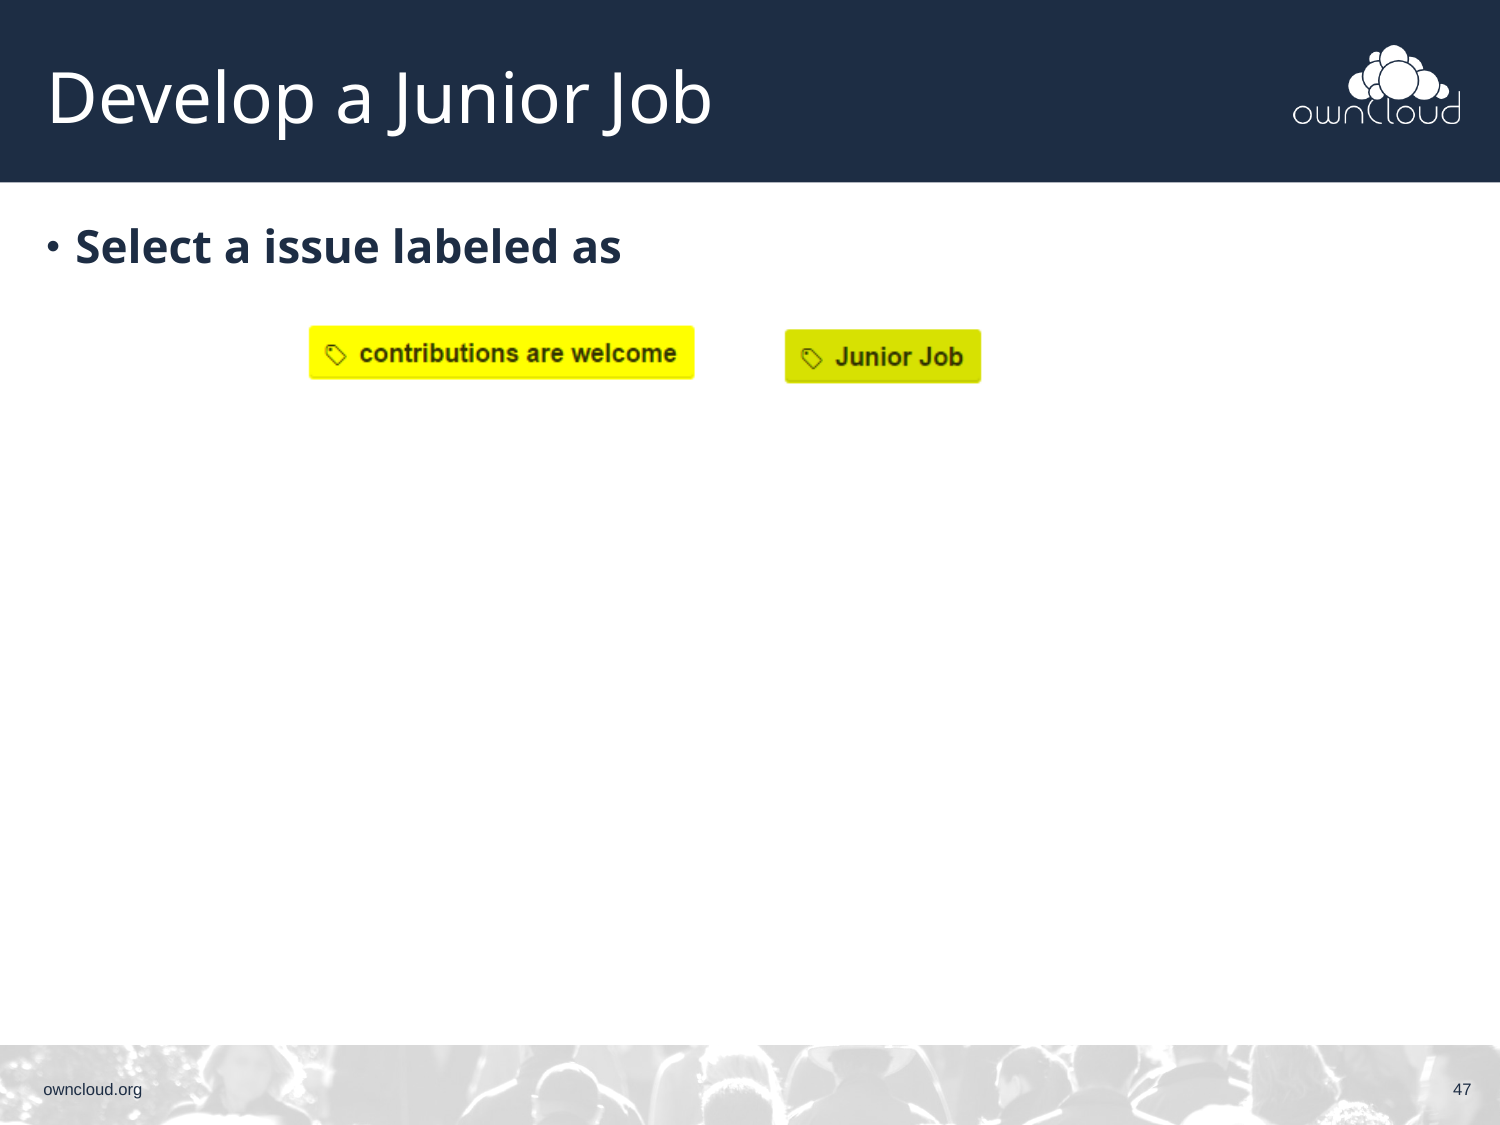

# Develop a Junior Job
Select a issue labeled as